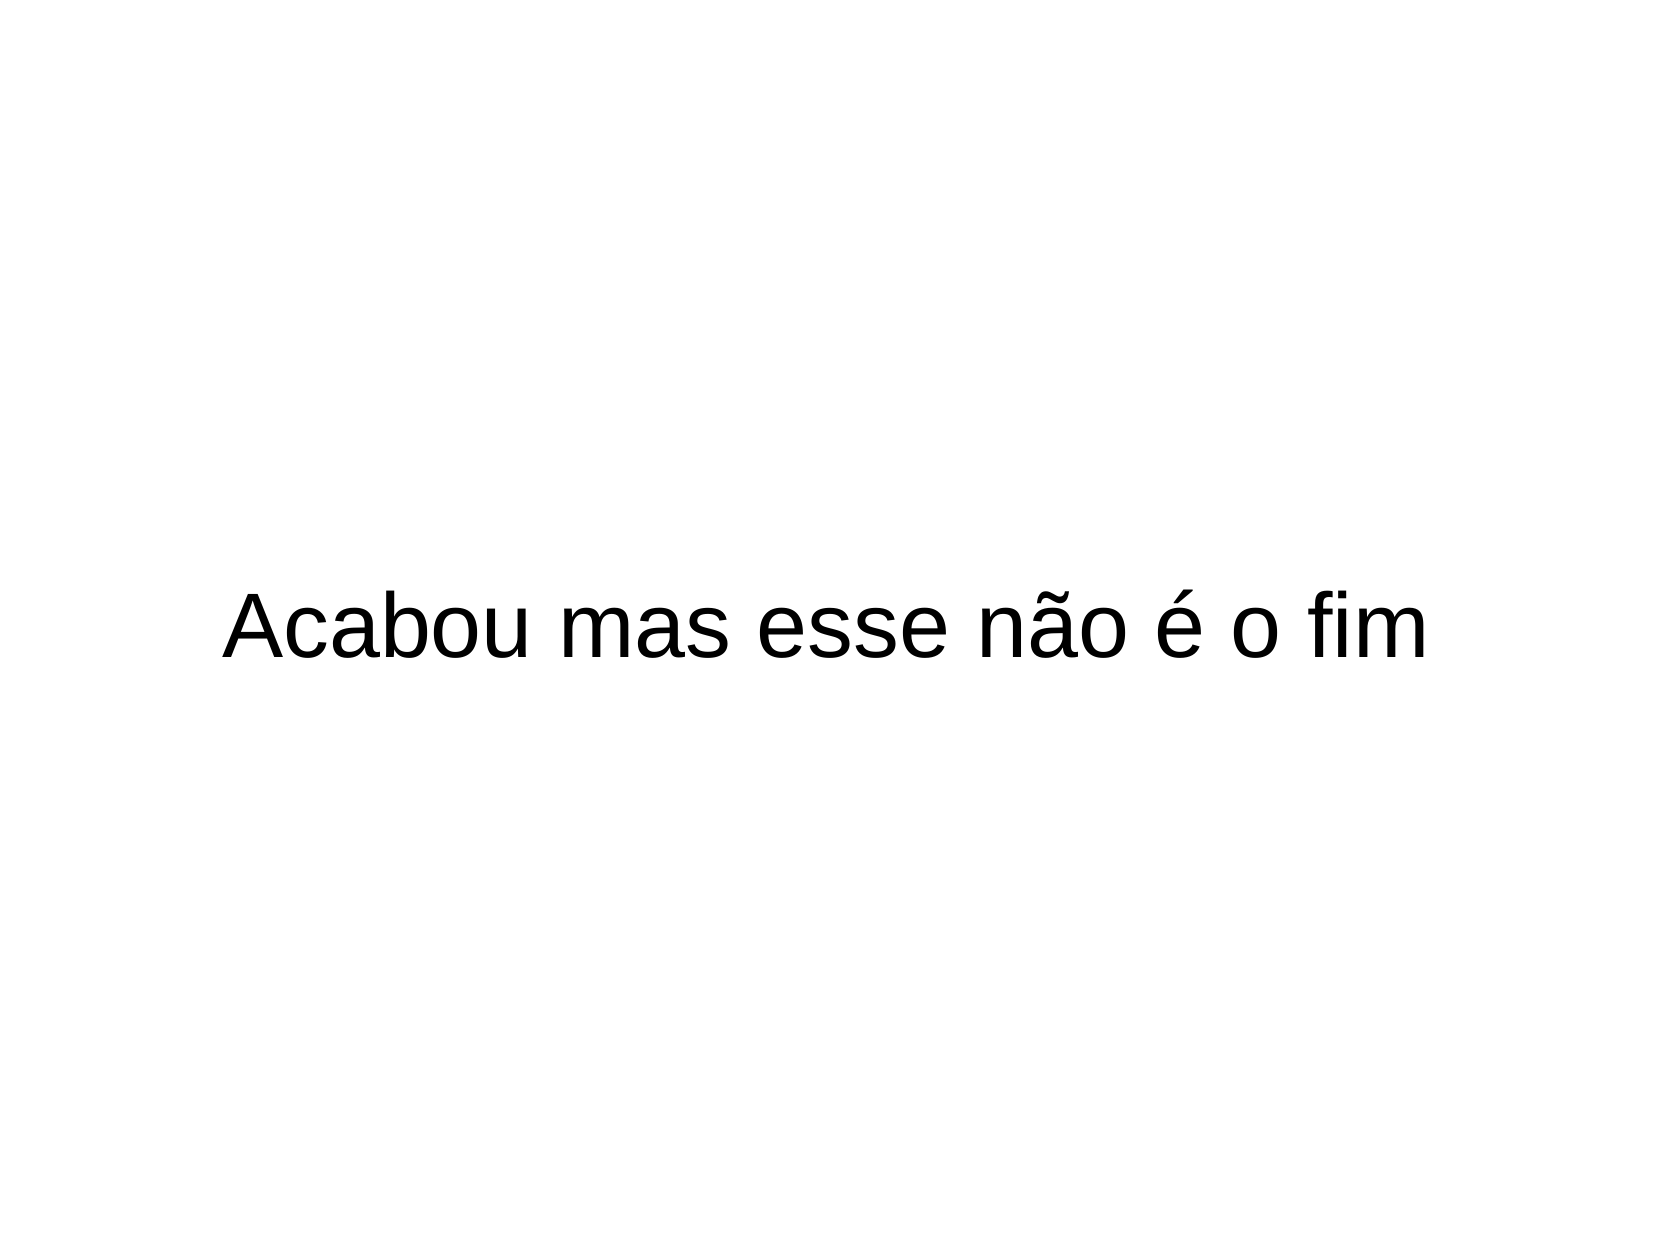

# Acabou mas esse não é o fim